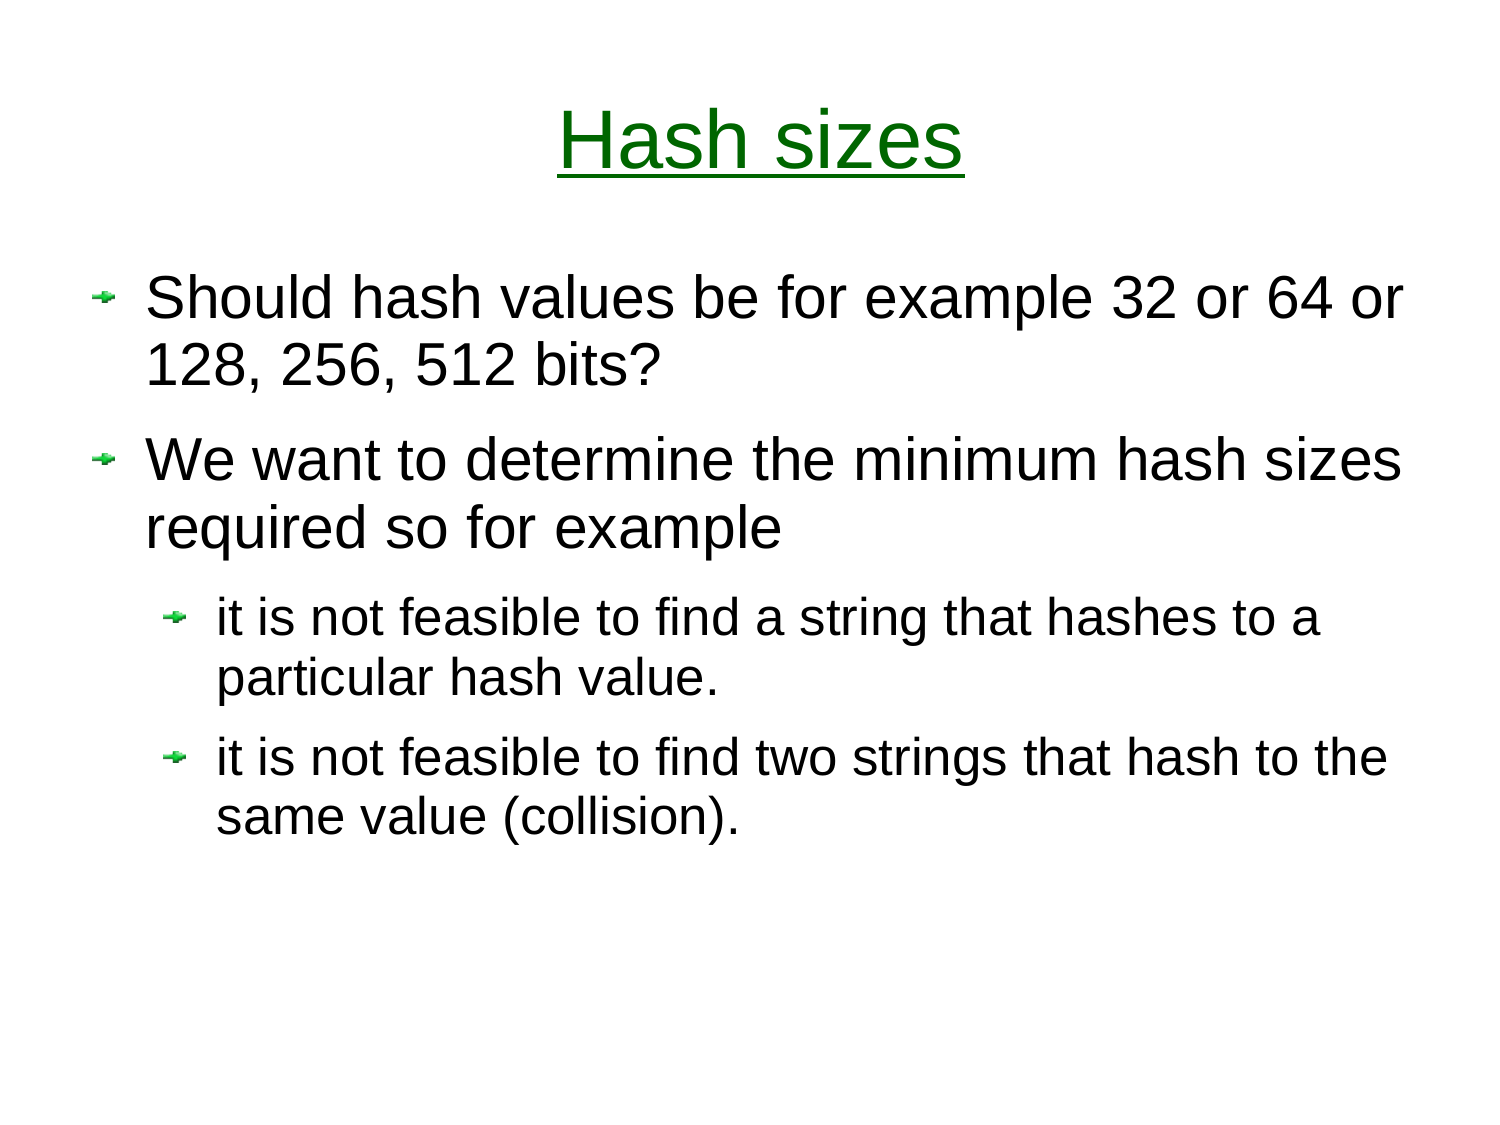

# Hash sizes
Should hash values be for example 32 or 64 or 128, 256, 512 bits?
We want to determine the minimum hash sizes required so for example
it is not feasible to find a string that hashes to a particular hash value.
it is not feasible to find two strings that hash to the same value (collision).